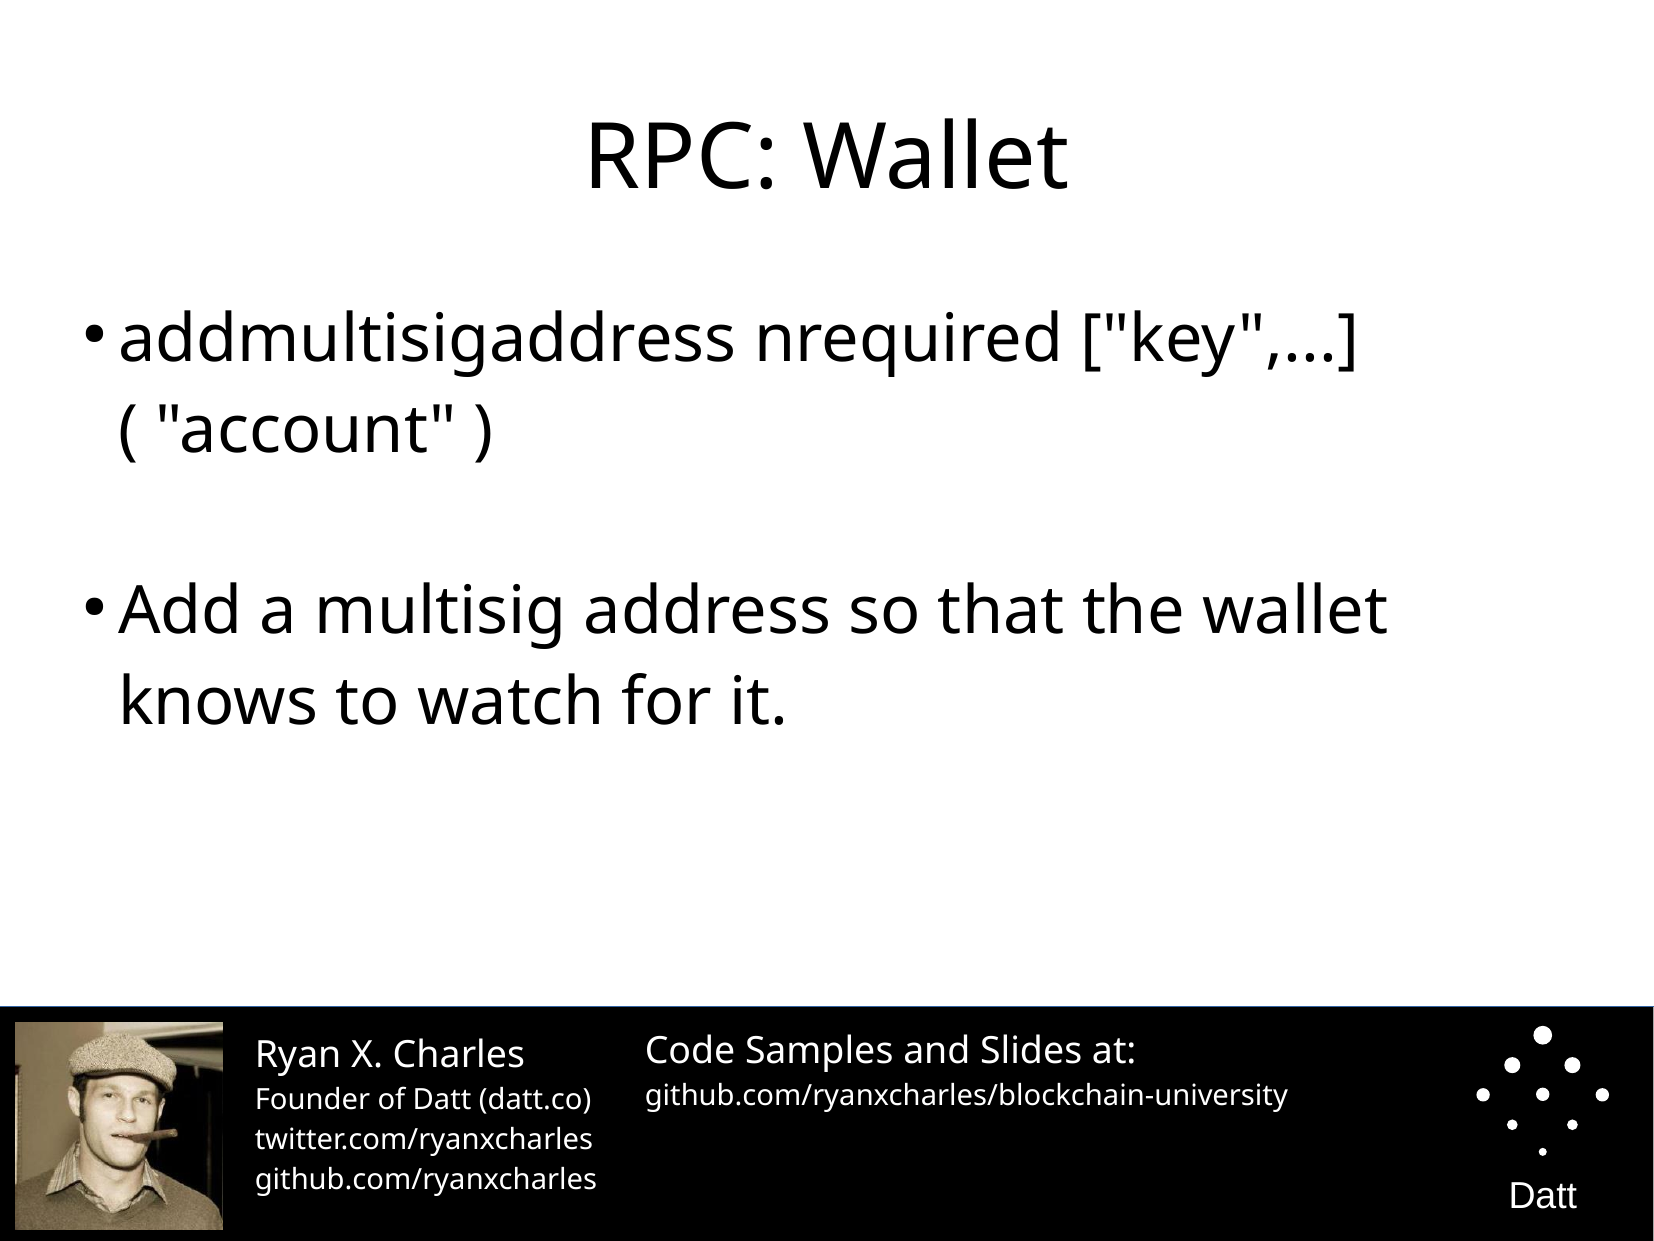

# RPC: Wallet
addmultisigaddress nrequired ["key",...] ( "account" )
Add a multisig address so that the wallet knows to watch for it.
Code Samples and Slides at:
github.com/ryanxcharles/blockchain-university
Ryan X. Charles
Founder of Datt (datt.co)
twitter.com/ryanxcharles
github.com/ryanxcharles
Datt